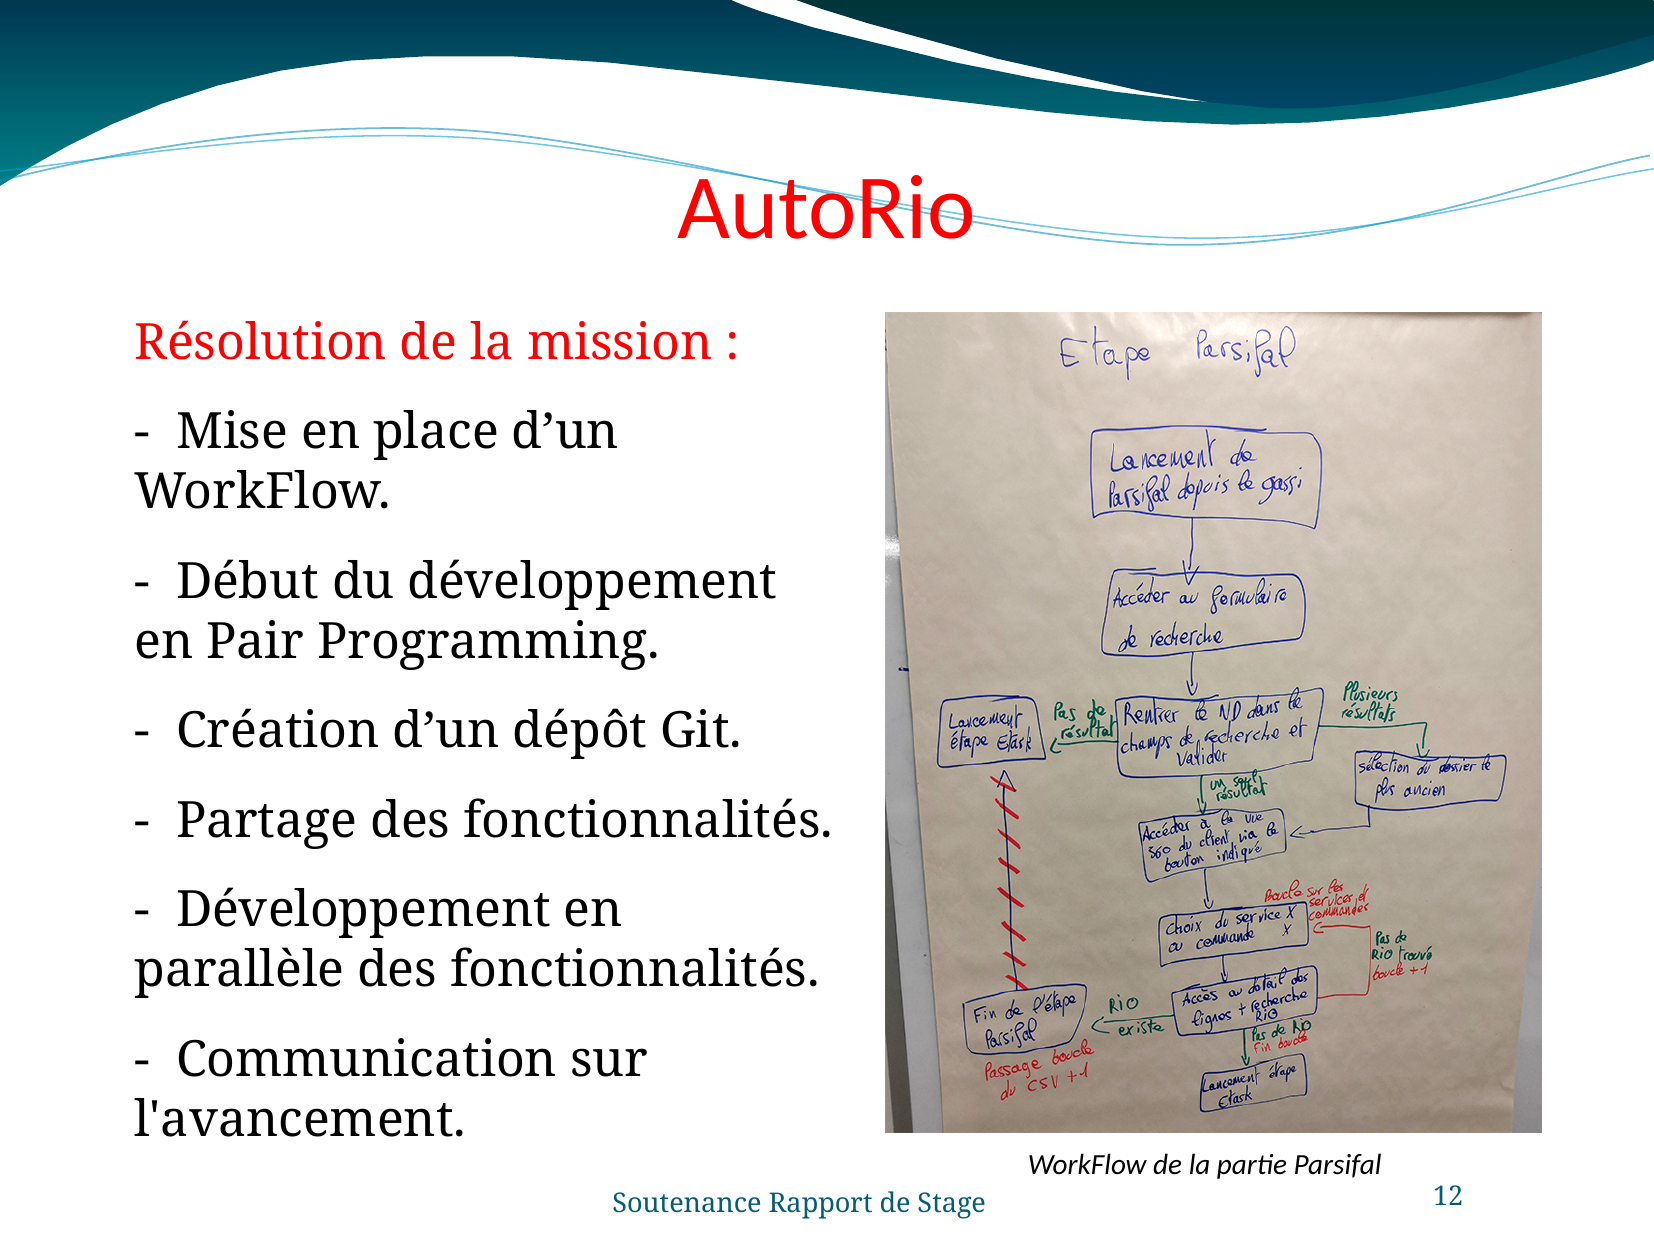

# AutoRio
Résolution de la mission :
- Mise en place d’un WorkFlow.
- Début du développement en Pair Programming.
- Création d’un dépôt Git.
- Partage des fonctionnalités.
- Développement en parallèle des fonctionnalités.
- Communication sur l'avancement.
WorkFlow de la partie Parsifal
Soutenance Rapport de Stage